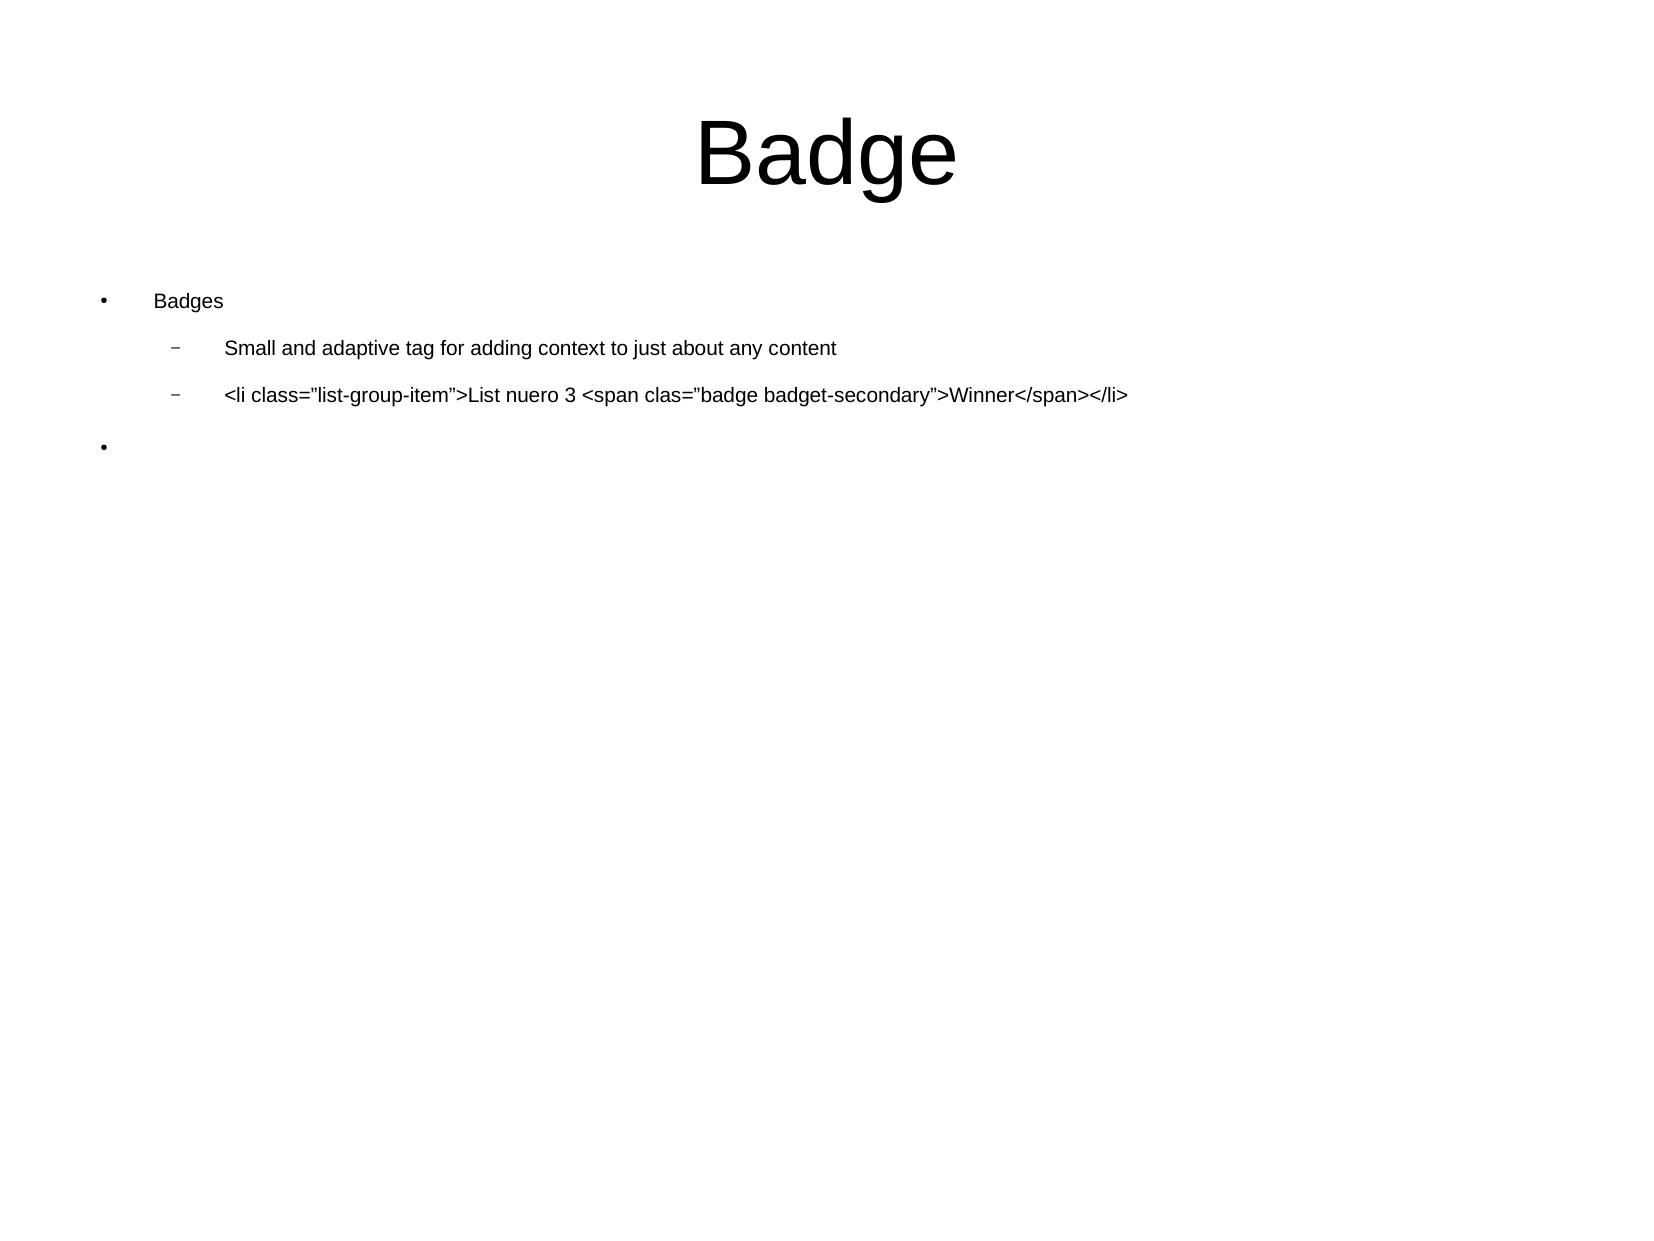

# Badge
Badges
Small and adaptive tag for adding context to just about any content
<li class=”list-group-item”>List nuero 3 <span clas=”badge badget-secondary”>Winner</span></li>